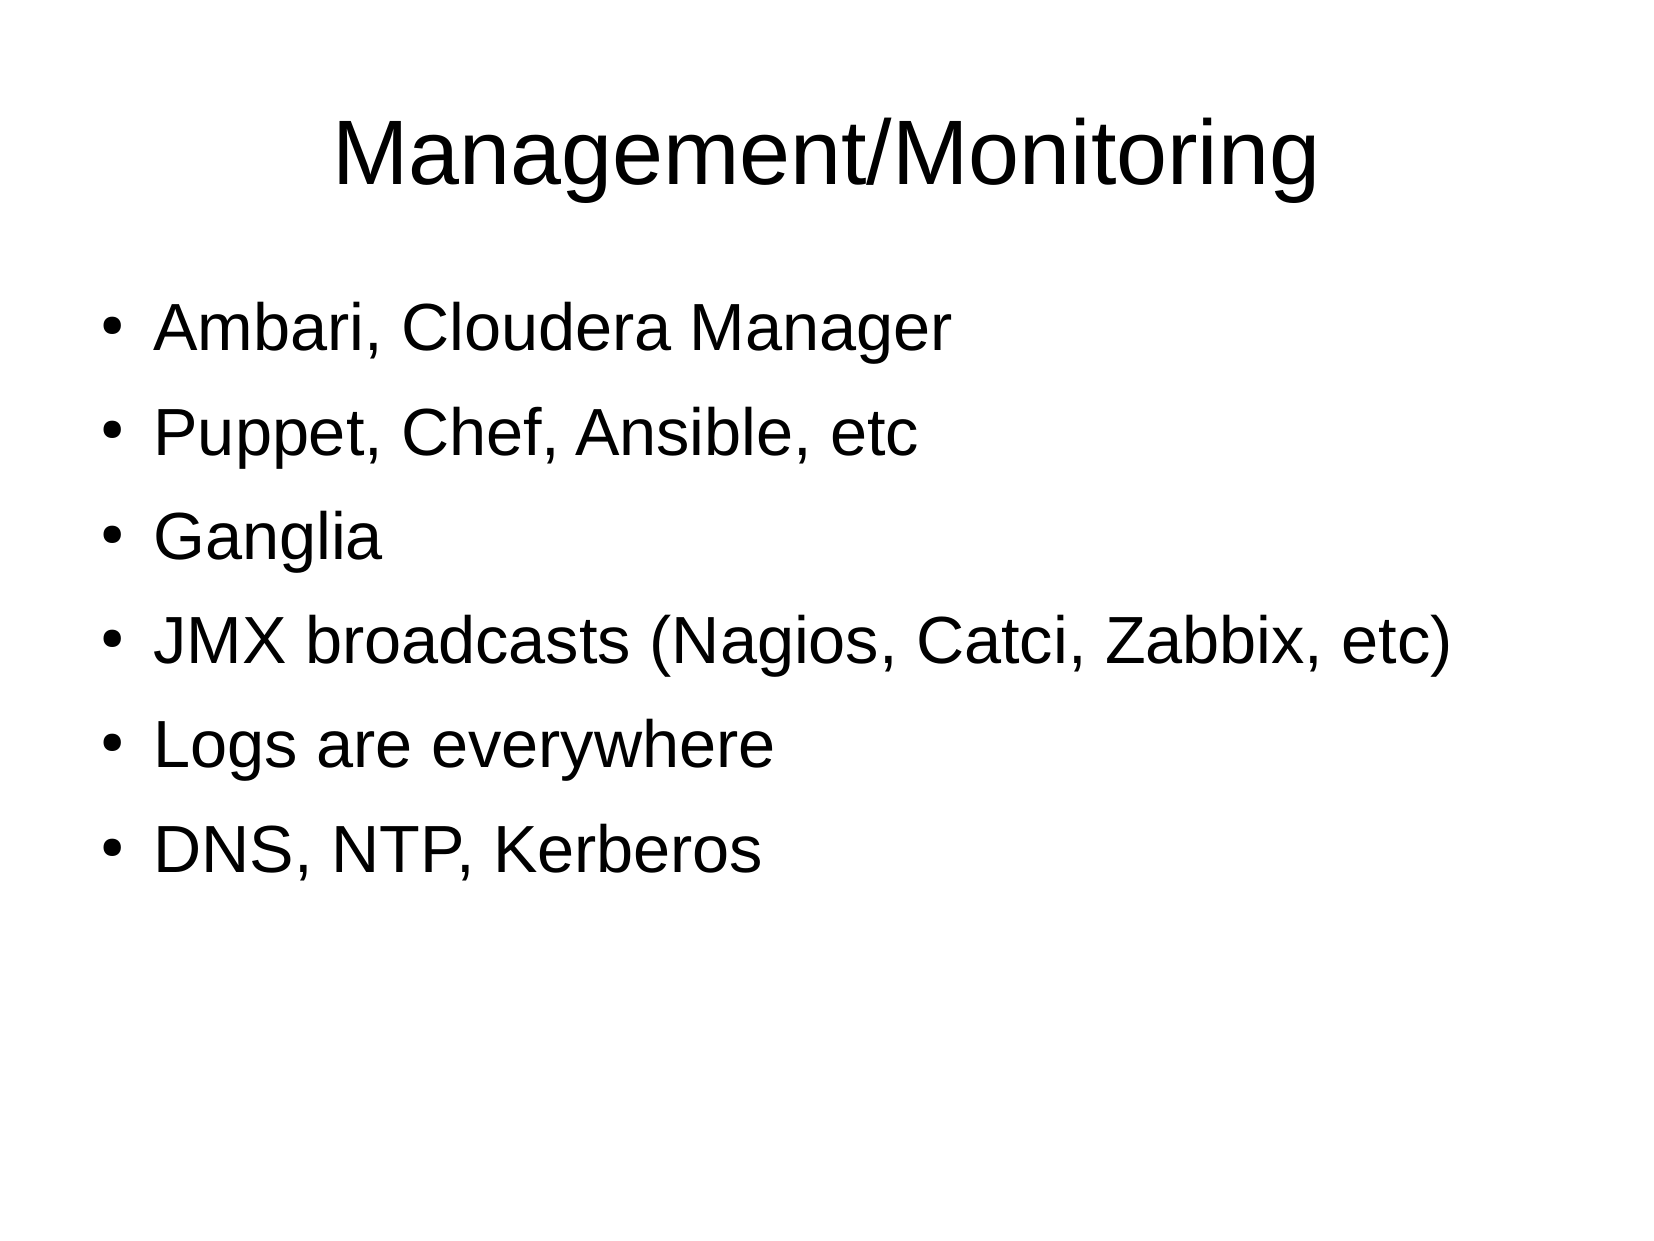

# Management/Monitoring
Ambari, Cloudera Manager
Puppet, Chef, Ansible, etc
Ganglia
JMX broadcasts (Nagios, Catci, Zabbix, etc)
Logs are everywhere
DNS, NTP, Kerberos